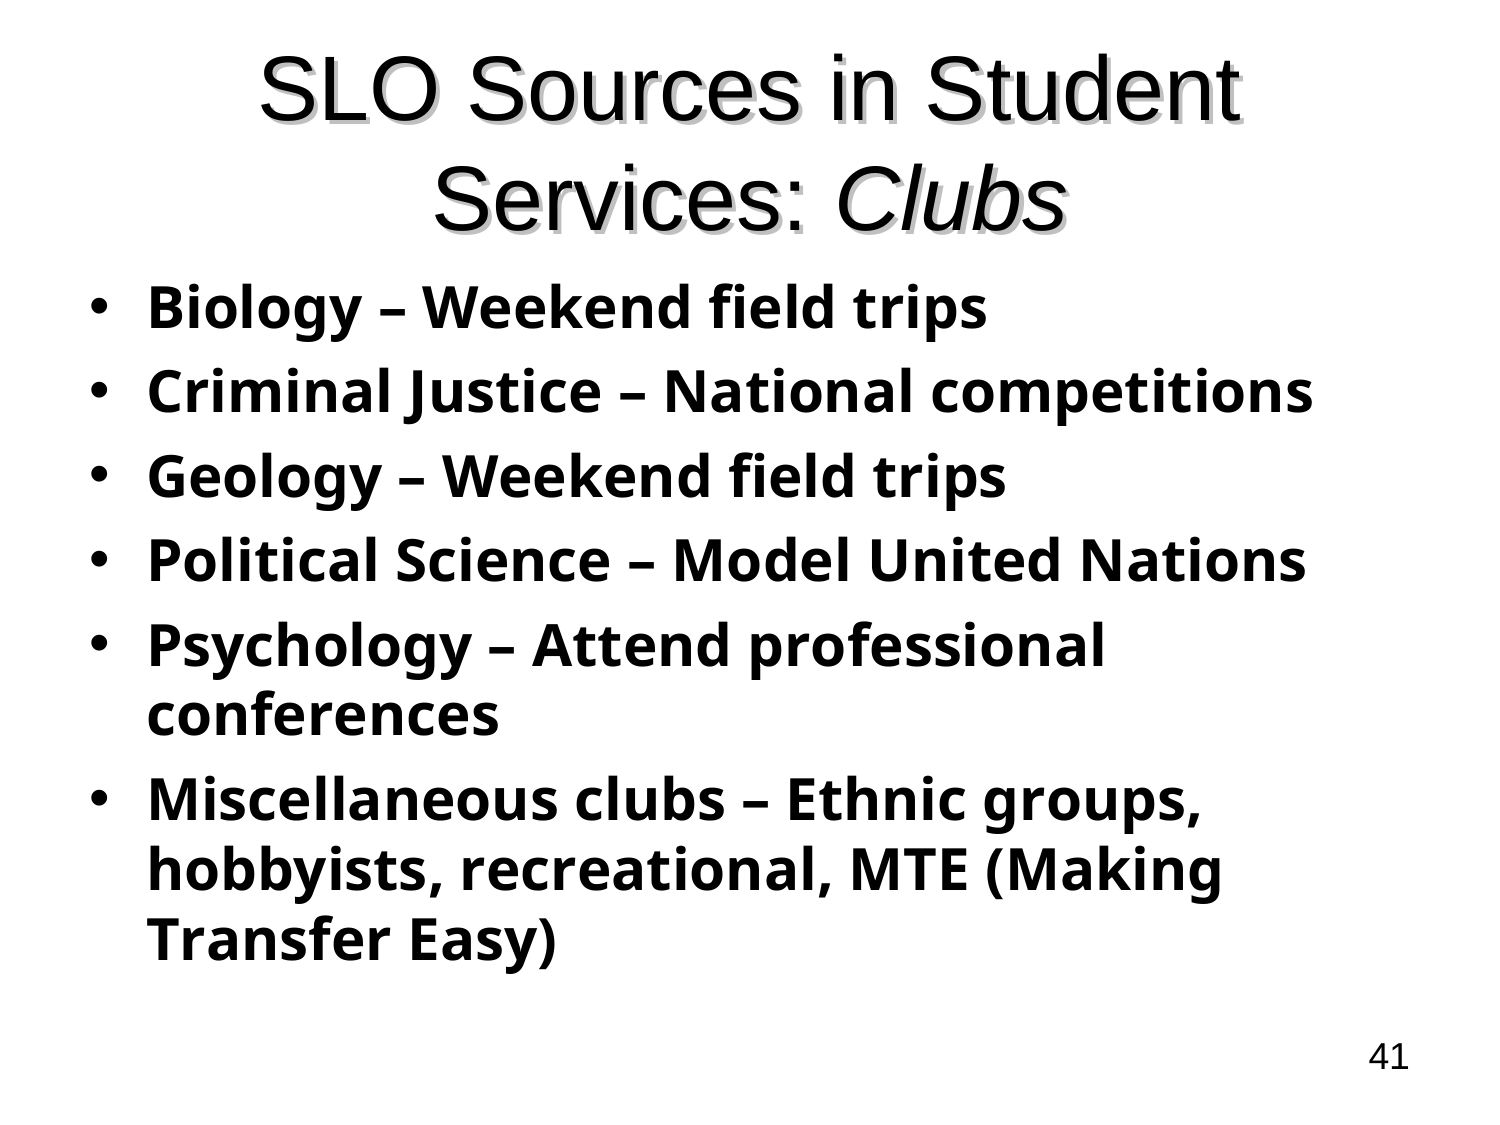

# SLO Sources in Student Services: Clubs
Biology – Weekend field trips
Criminal Justice – National competitions
Geology – Weekend field trips
Political Science – Model United Nations
Psychology – Attend professional conferences
Miscellaneous clubs – Ethnic groups, hobbyists, recreational, MTE (Making Transfer Easy)
41